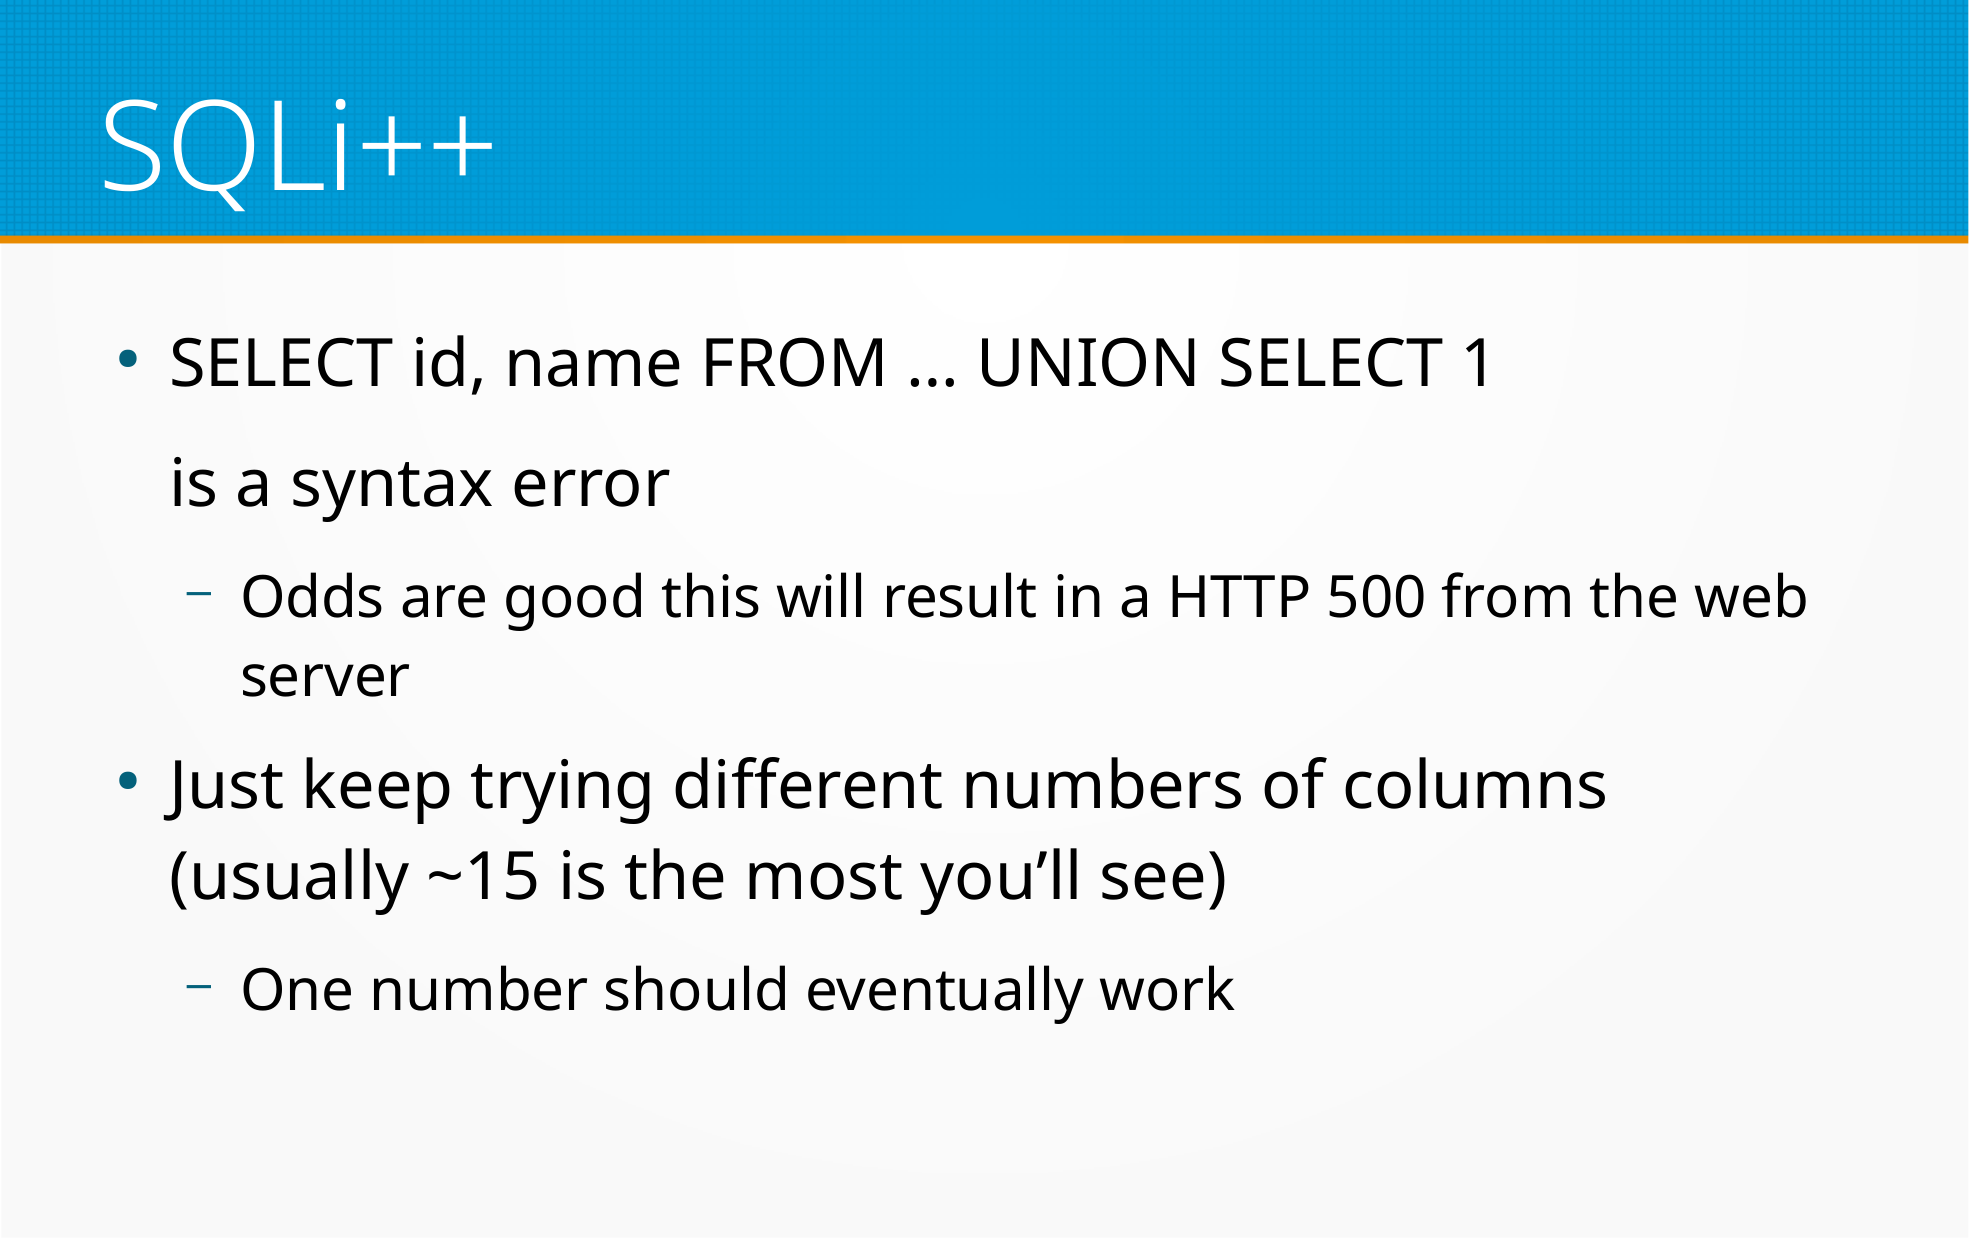

# SQLi++
SELECT id, name FROM … UNION SELECT 1
is a syntax error
Odds are good this will result in a HTTP 500 from the web server
Just keep trying different numbers of columns (usually ~15 is the most you’ll see)
One number should eventually work